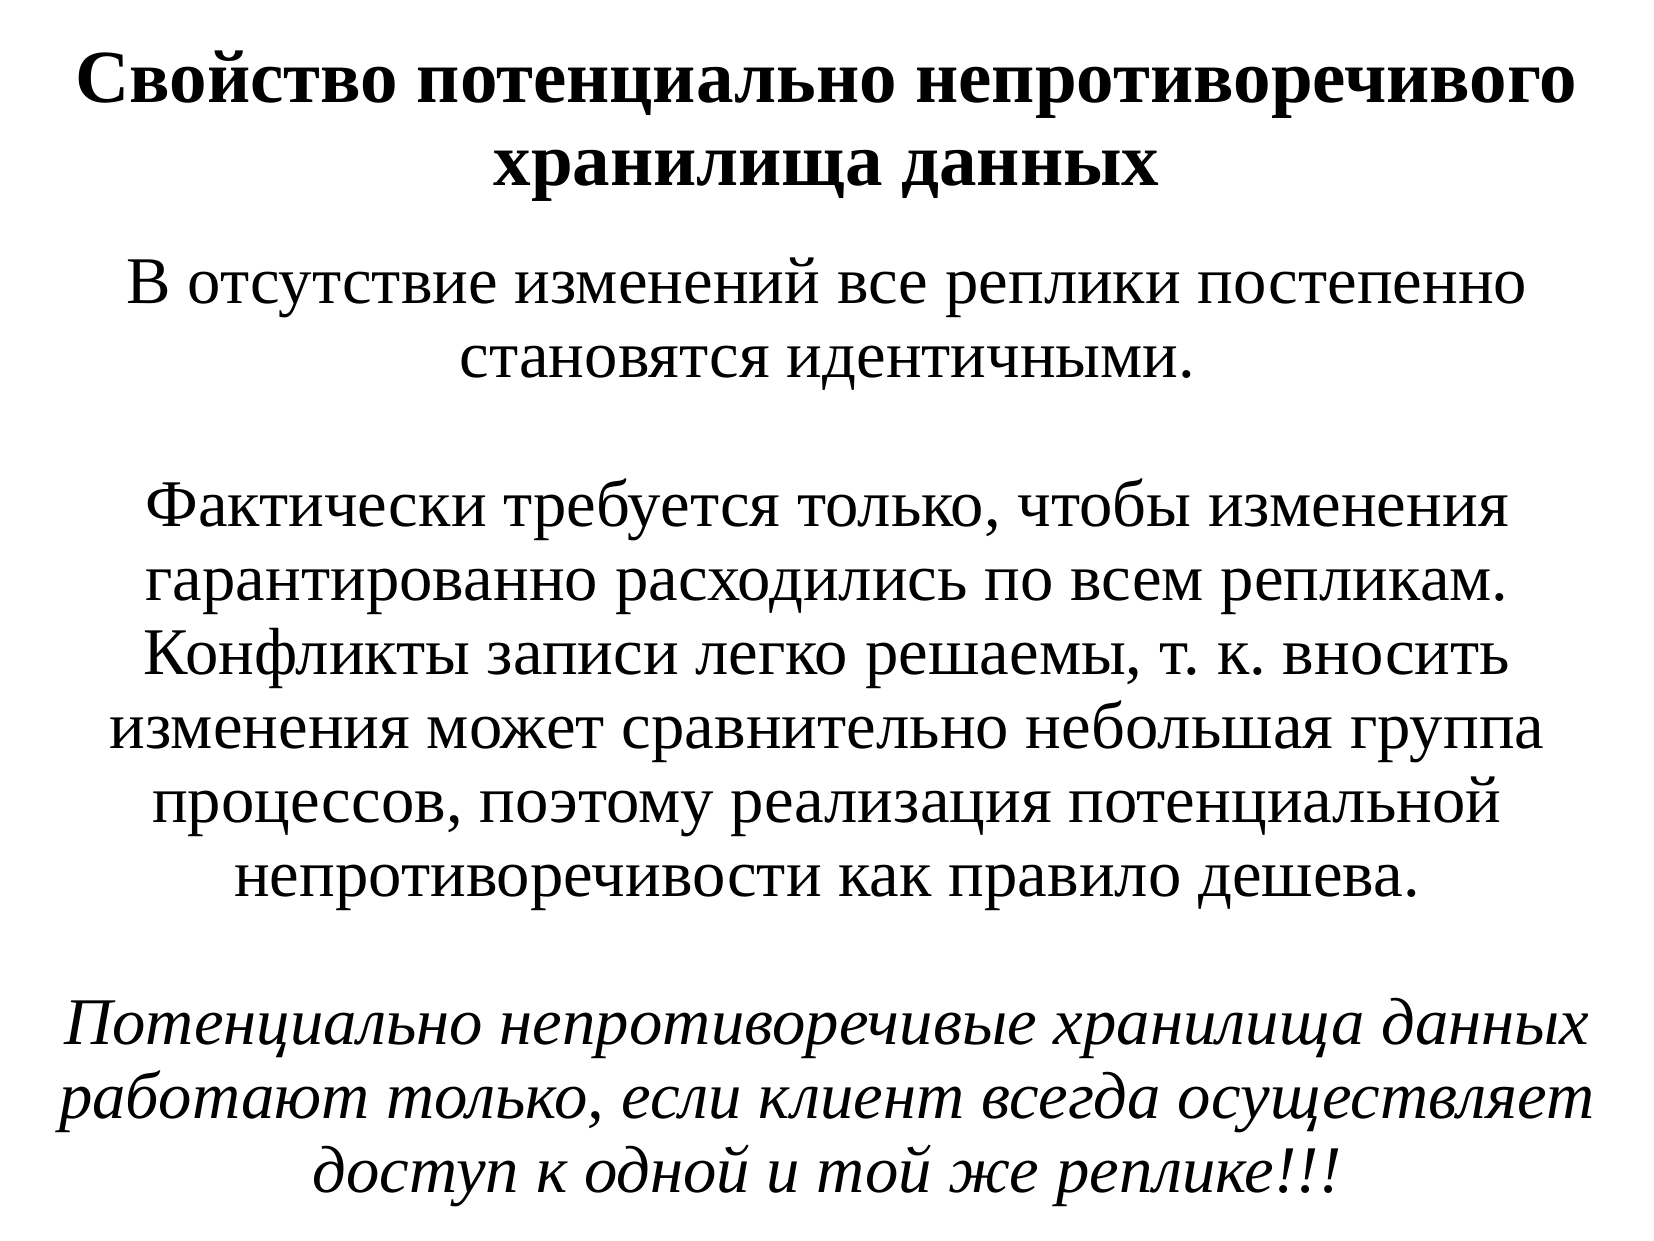

# Свойство потенциально непротиворечивого хранилища данных
В отсутствие изменений все реплики постепенно становятся идентичными.
Фактически требуется только, чтобы изменения гарантированно расходились по всем репликам. Конфликты записи легко решаемы, т. к. вносить изменения может сравнительно небольшая группа процессов, поэтому реализация потенциальной непротиворечивости как правило дешева.
Потенциально непротиворечивые хранилища данных работают только, если клиент всегда осуществляет доступ к одной и той же реплике!!!